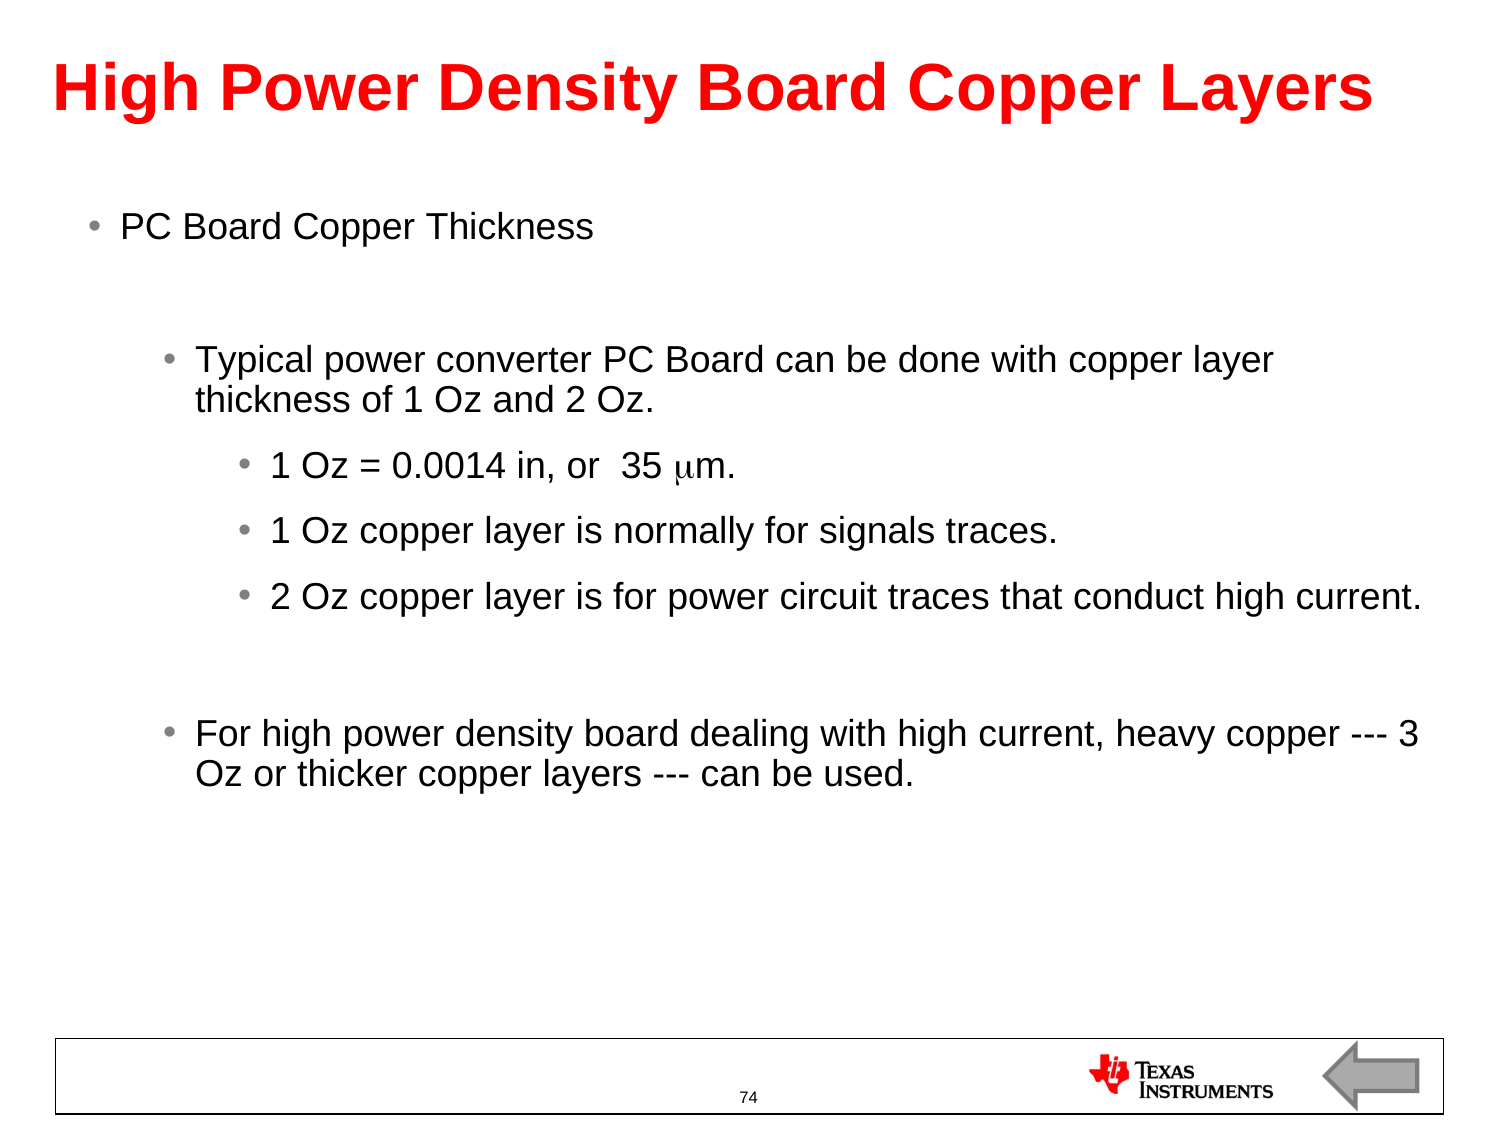

# High Power Density Board Copper Layers
PC Board Copper Thickness
Typical power converter PC Board can be done with copper layer thickness of 1 Oz and 2 Oz.
1 Oz = 0.0014 in, or 35 m.
1 Oz copper layer is normally for signals traces.
2 Oz copper layer is for power circuit traces that conduct high current.
For high power density board dealing with high current, heavy copper --- 3 Oz or thicker copper layers --- can be used.